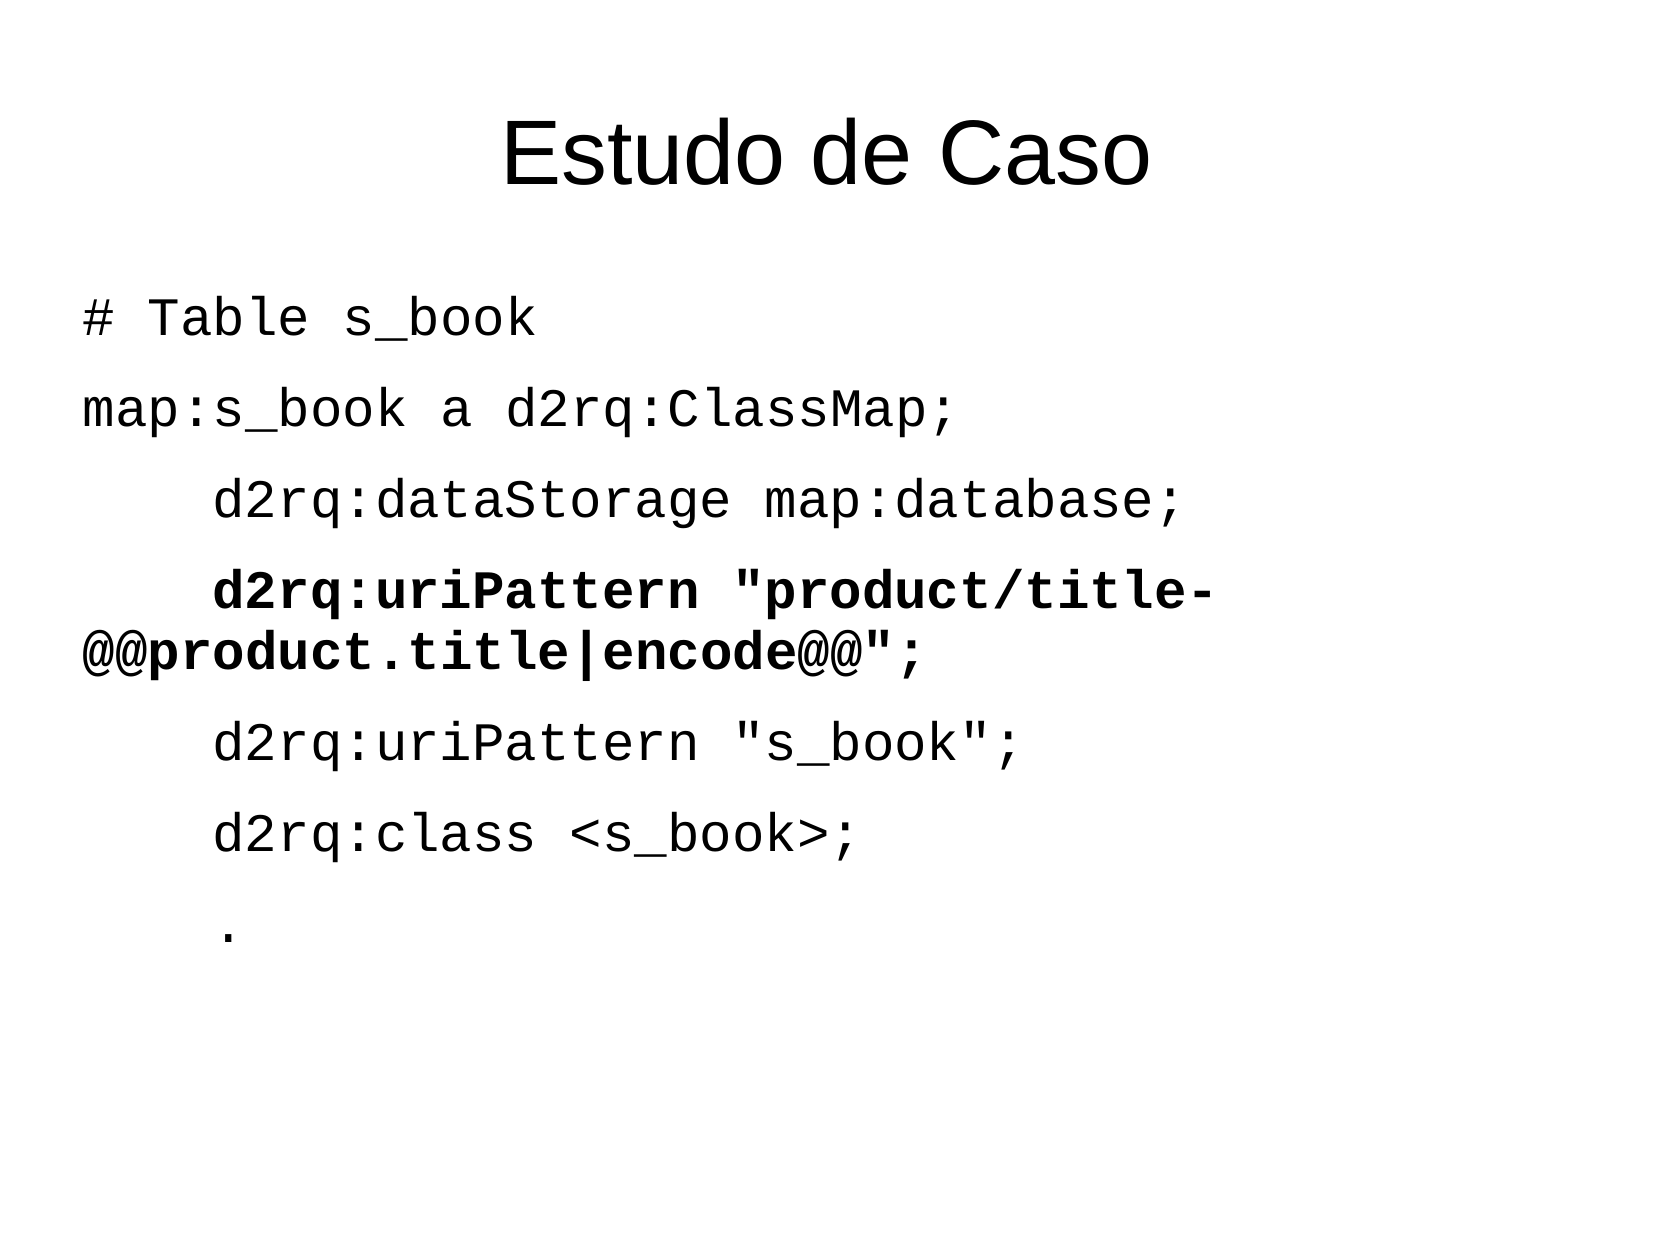

# Estudo de Caso
# Table s_book
map:s_book a d2rq:ClassMap;
 d2rq:dataStorage map:database;
 d2rq:uriPattern "product/title-@@product.title|encode@@";
 d2rq:uriPattern "s_book";
 d2rq:class <s_book>;
 .